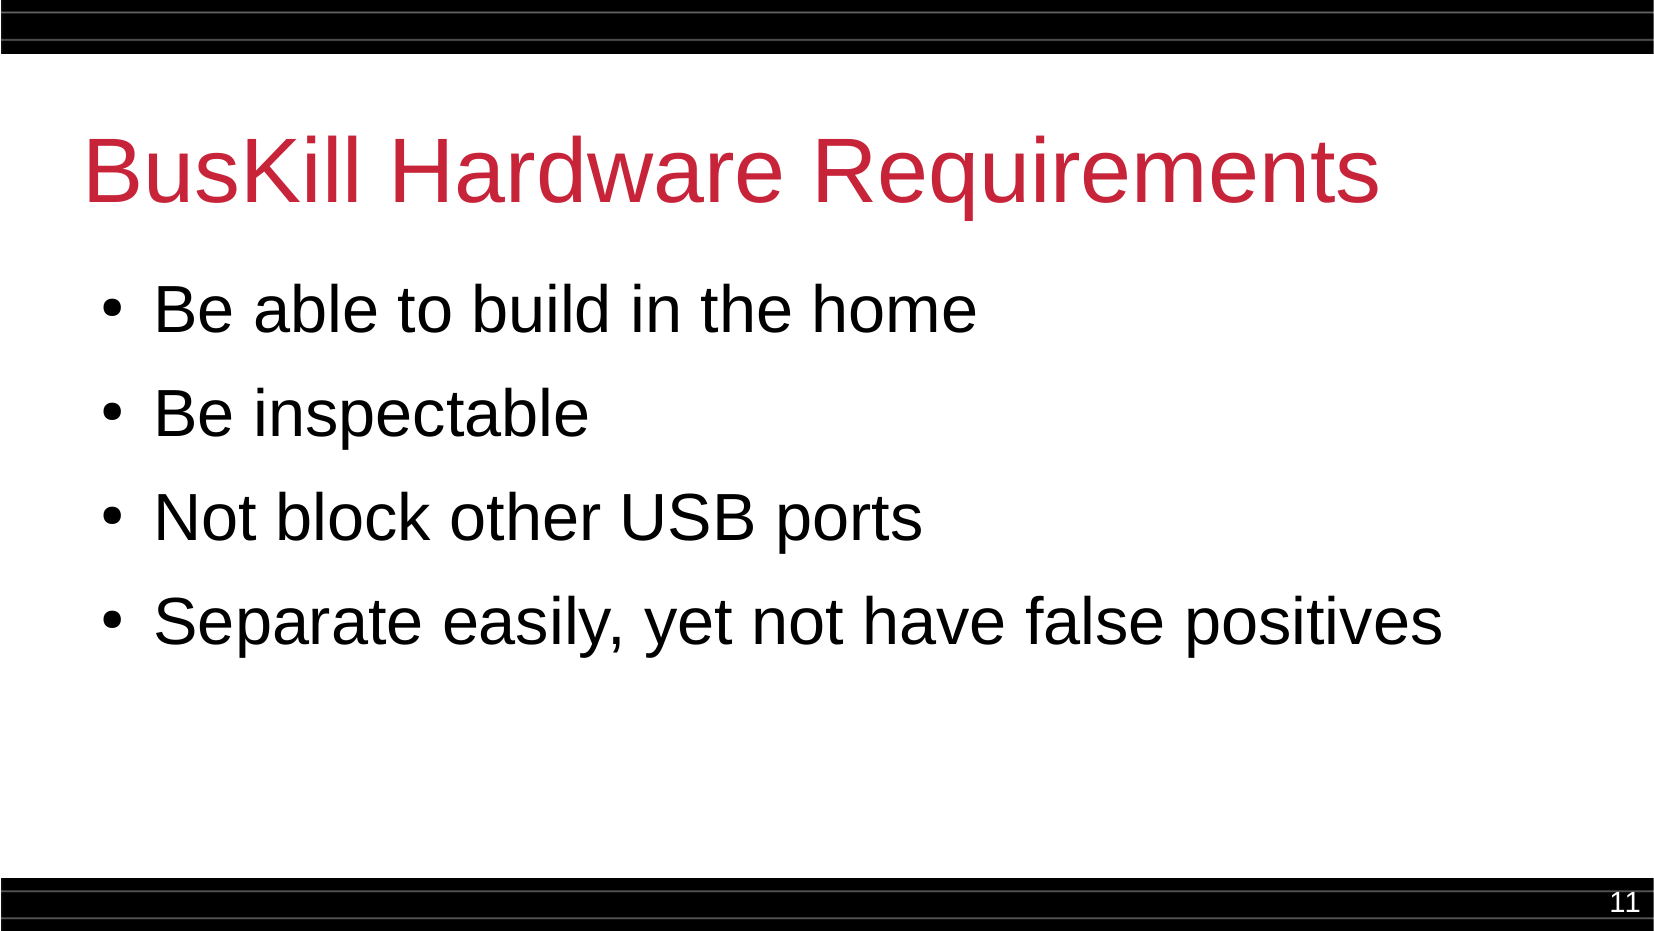

# BusKill Hardware Requirements
Be able to build in the home
Be inspectable
Not block other USB ports
Separate easily, yet not have false positives